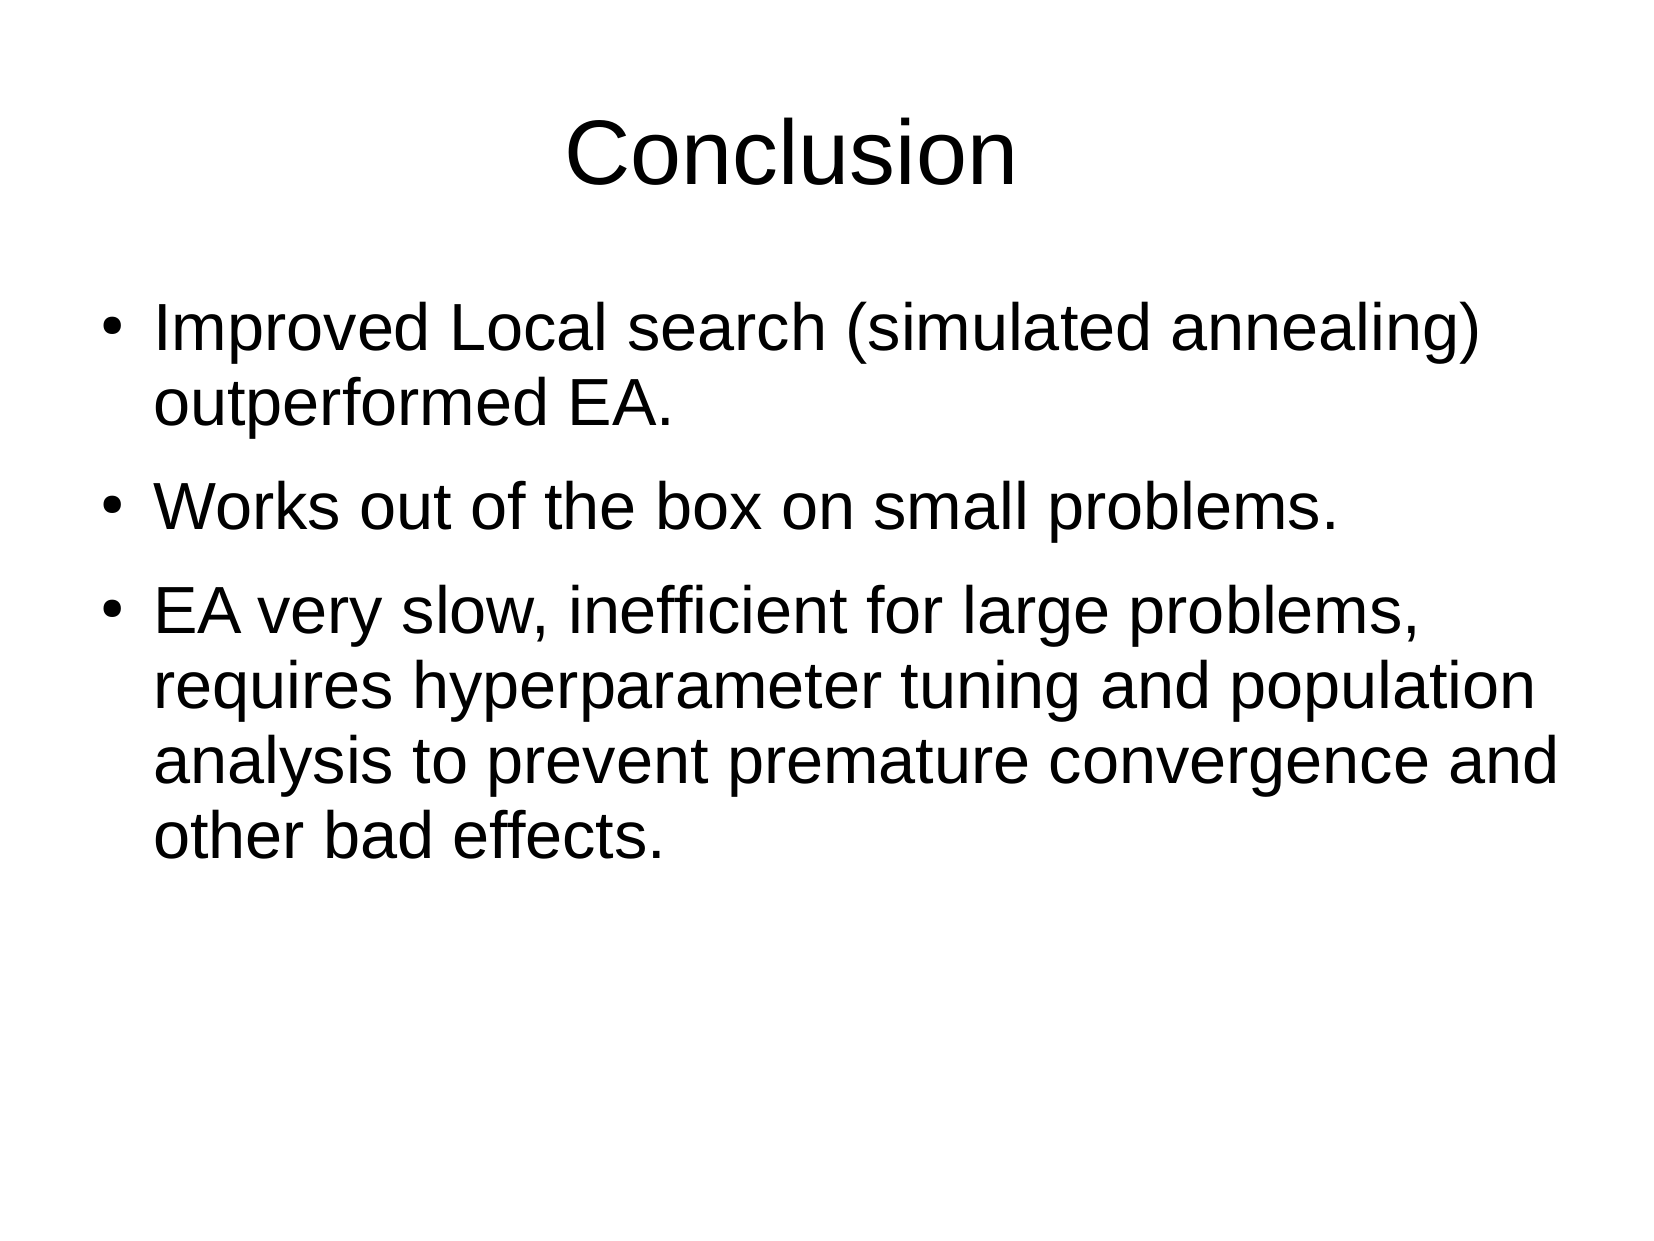

# Conclusion
Improved Local search (simulated annealing) outperformed EA.
Works out of the box on small problems.
EA very slow, inefficient for large problems, requires hyperparameter tuning and population analysis to prevent premature convergence and other bad effects.